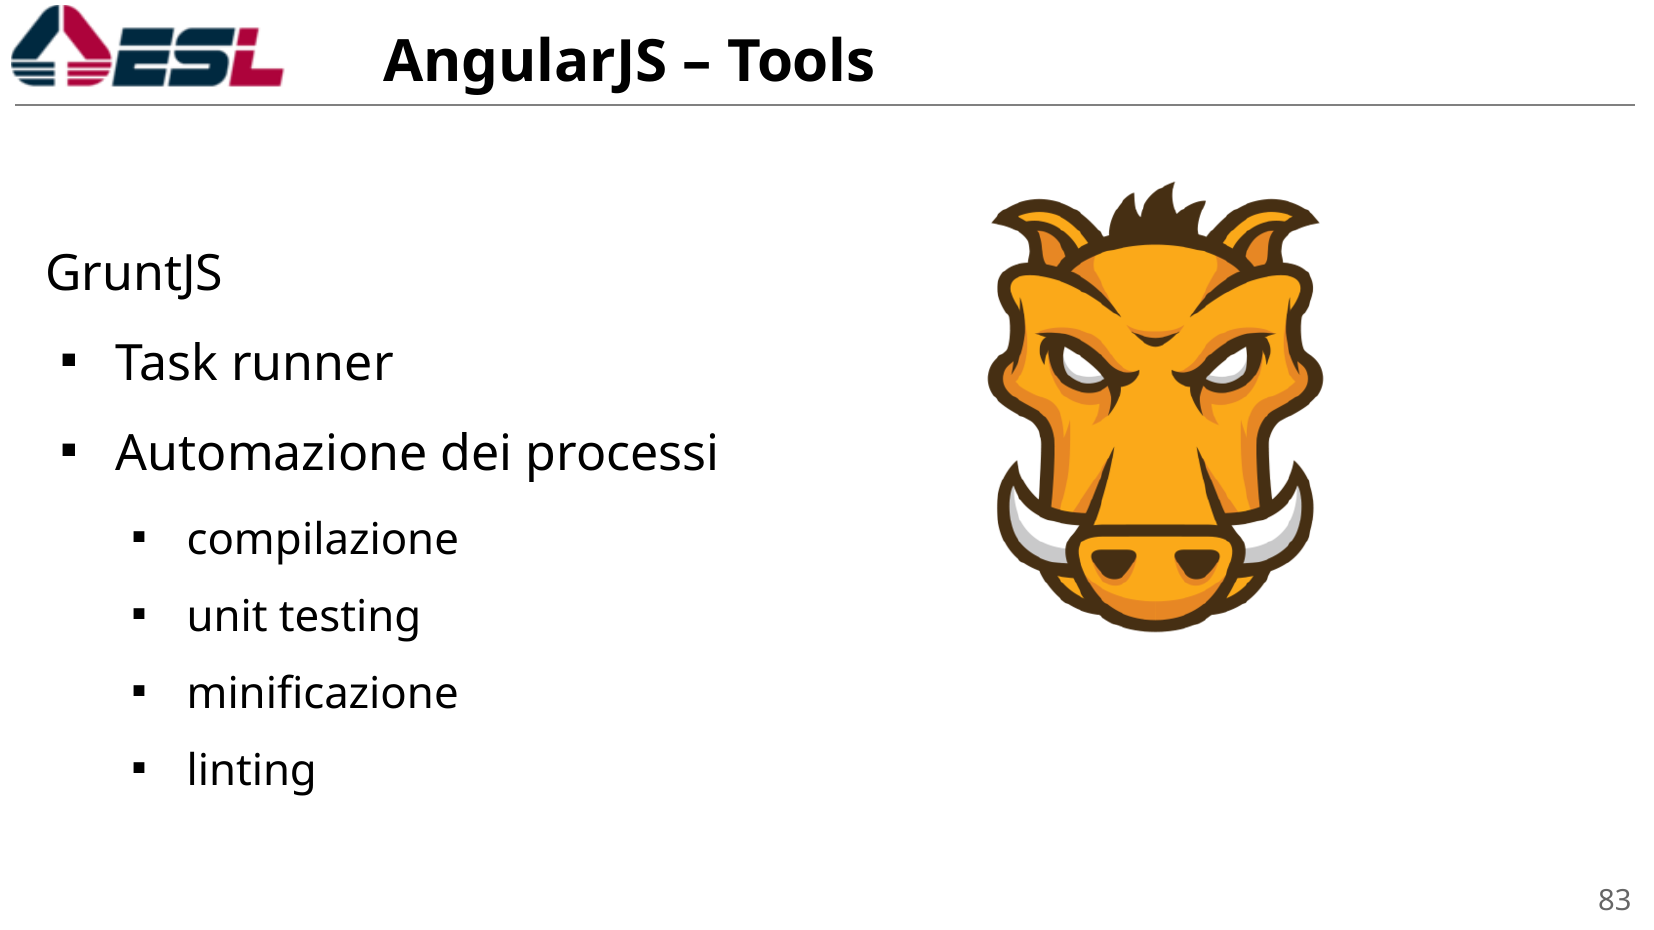

# AngularJS – Tools
GruntJS
Task runner
Automazione dei processi
compilazione
unit testing
minificazione
linting